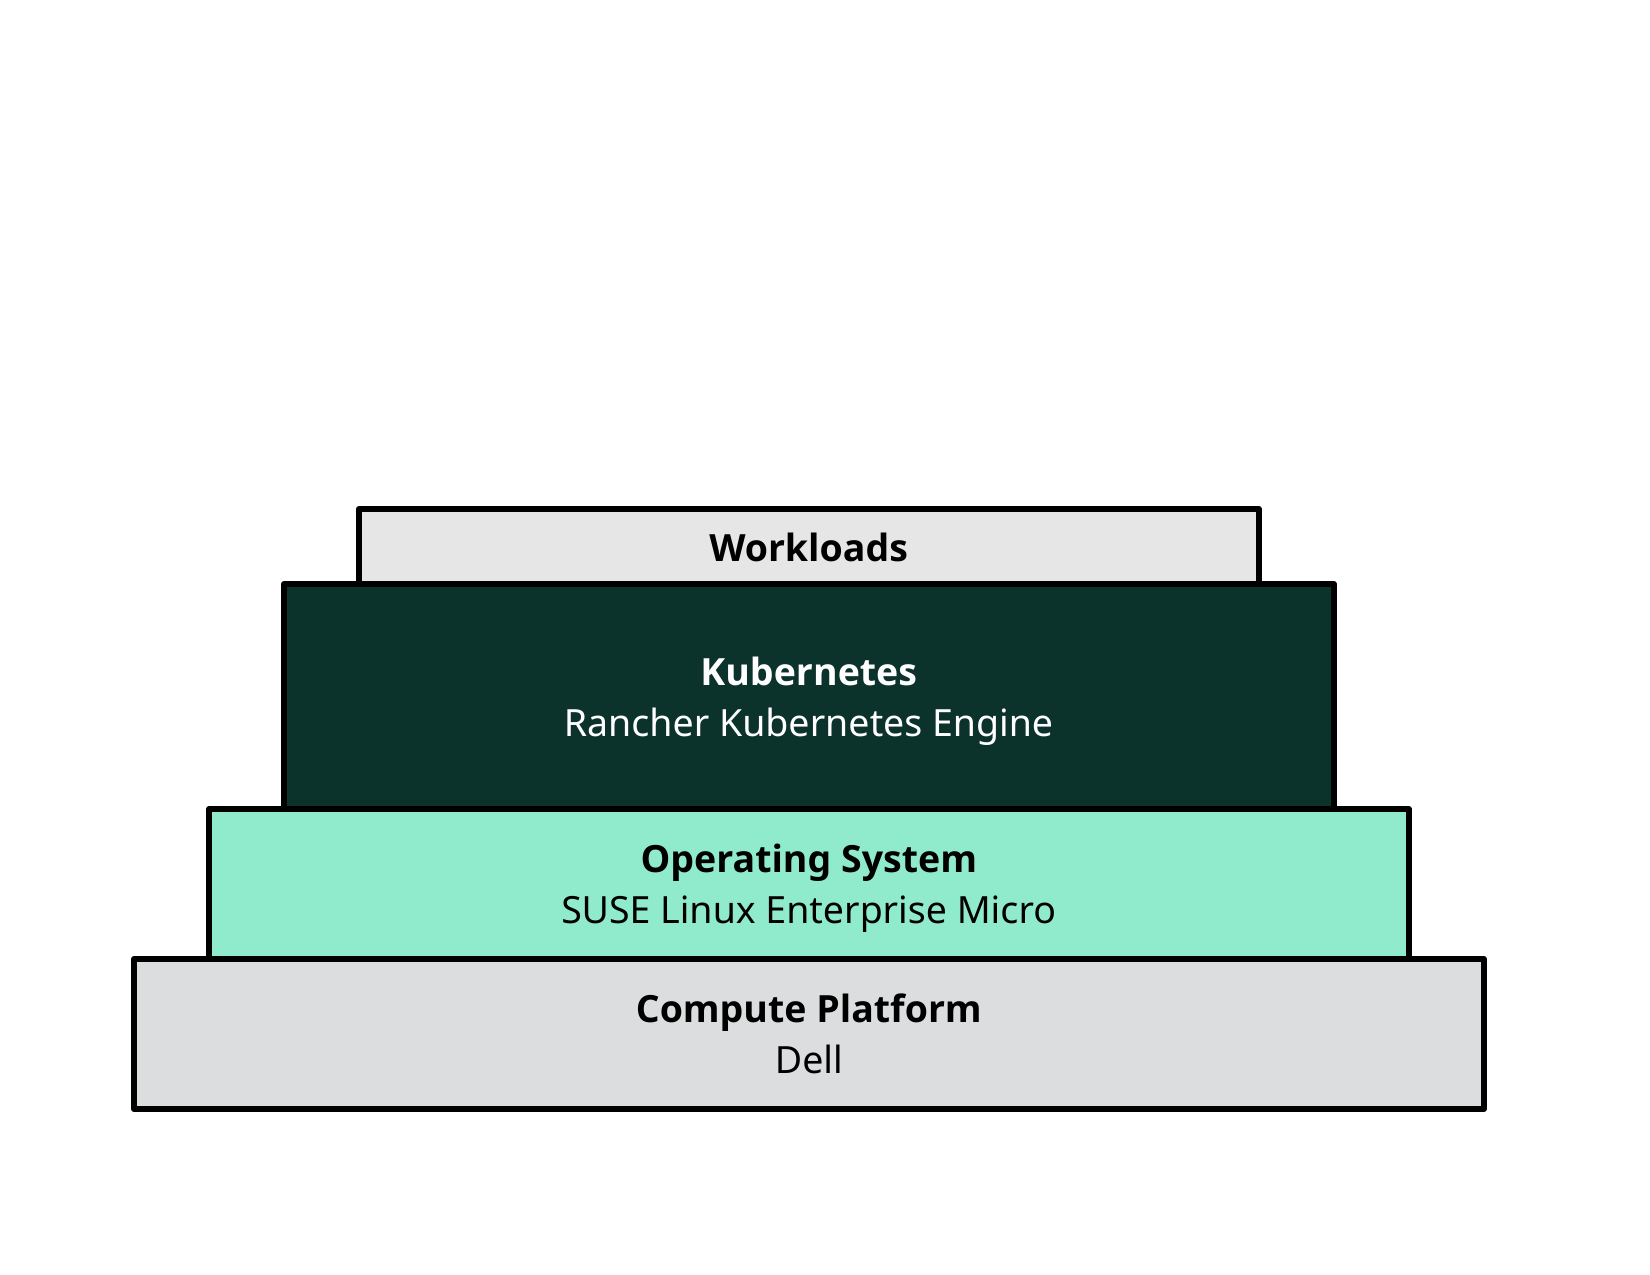

Workloads
Kubernetes
Rancher Kubernetes Engine
Operating System
SUSE Linux Enterprise Micro
Compute Platform
Dell